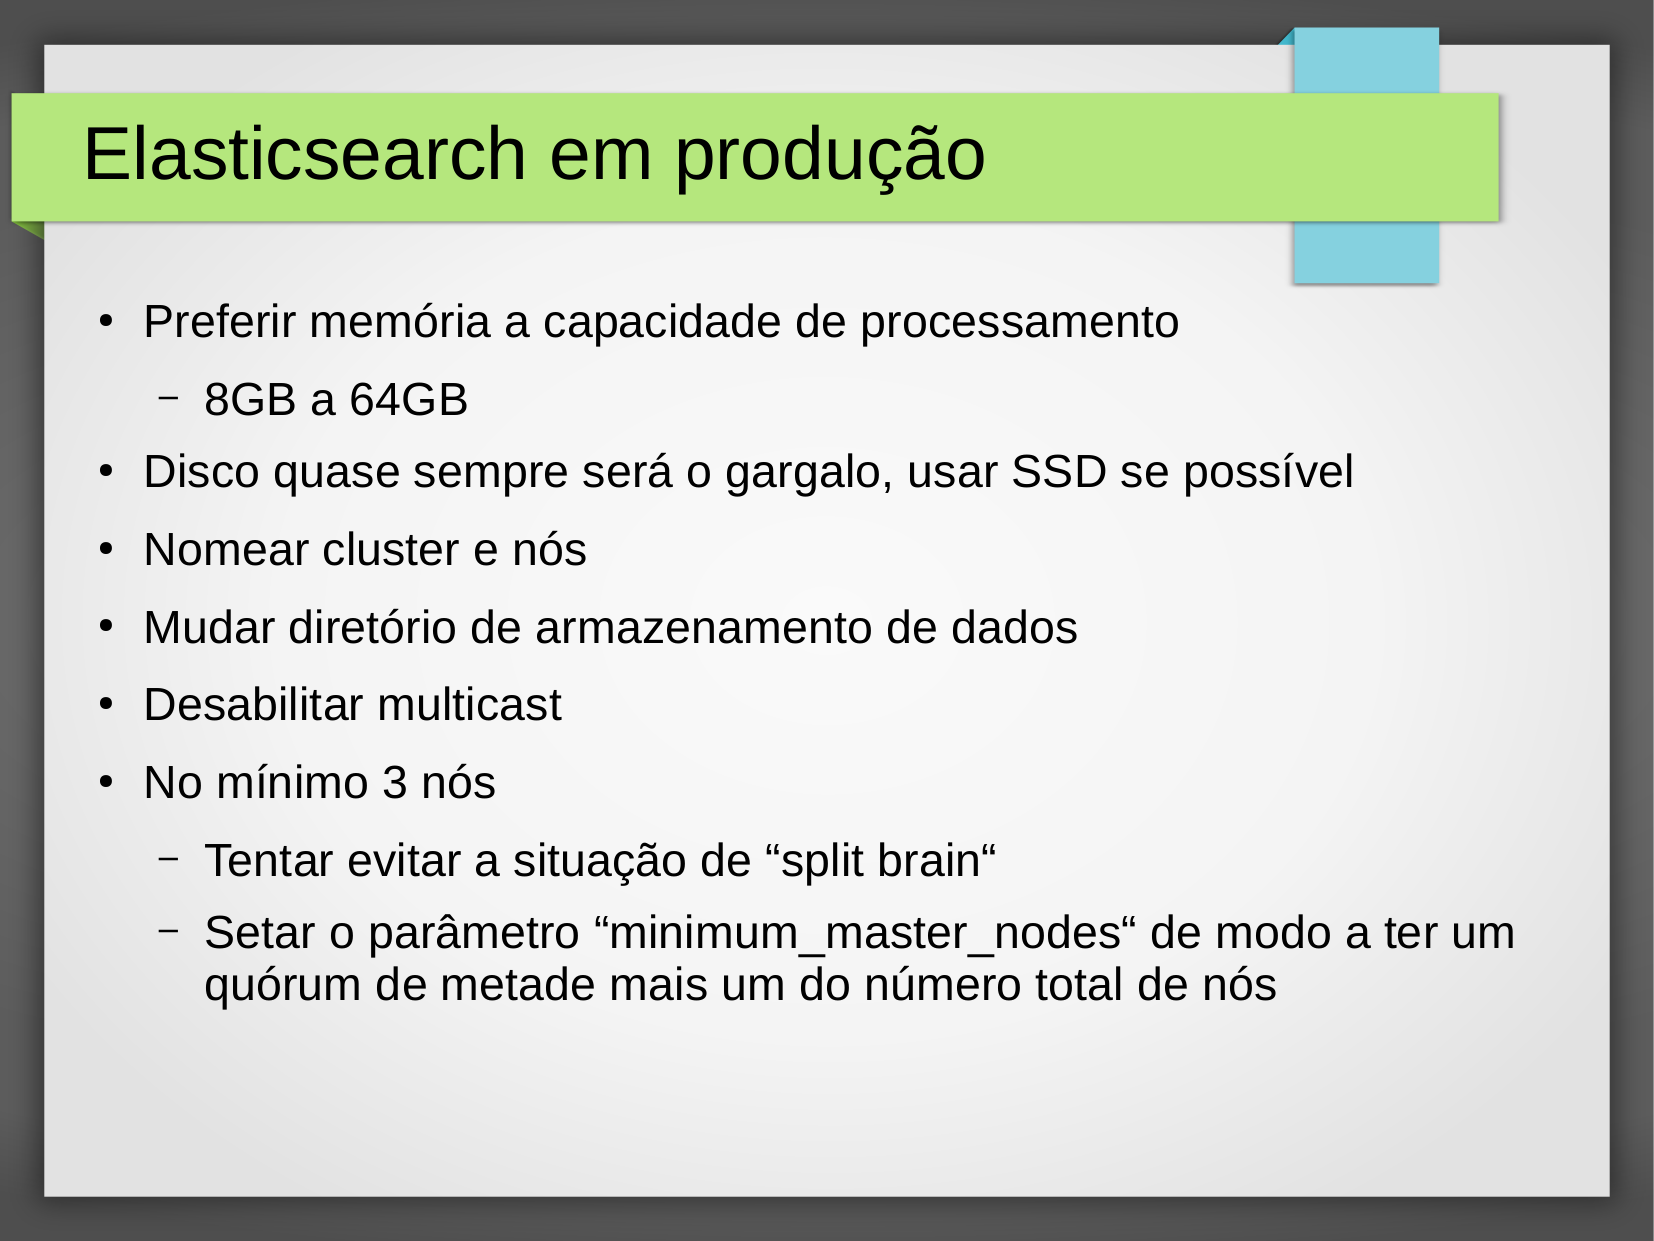

# Elasticsearch em produção
Preferir memória a capacidade de processamento
8GB a 64GB
Disco quase sempre será o gargalo, usar SSD se possível
Nomear cluster e nós
Mudar diretório de armazenamento de dados
Desabilitar multicast
No mínimo 3 nós
Tentar evitar a situação de “split brain“
Setar o parâmetro “minimum_master_nodes“ de modo a ter um quórum de metade mais um do número total de nós